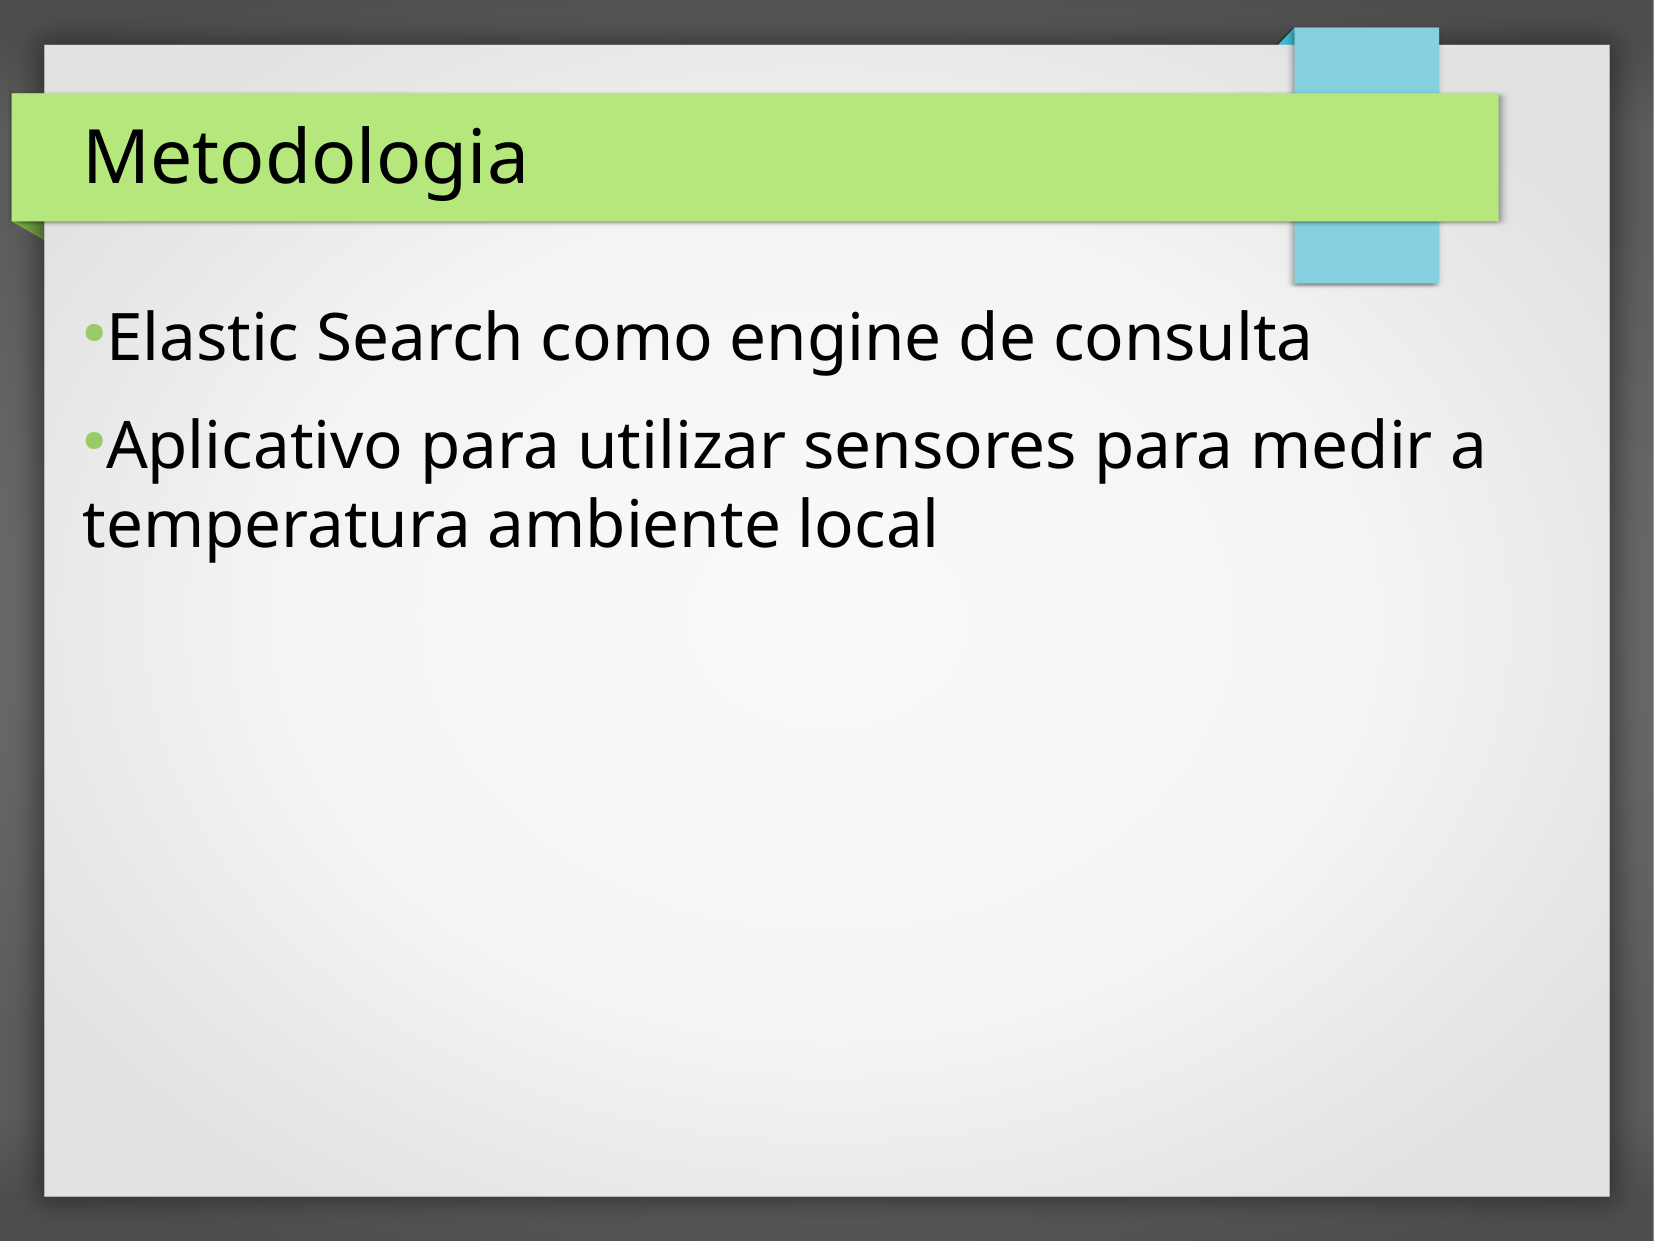

# Metodologia
Elastic Search como engine de consulta
Aplicativo para utilizar sensores para medir a temperatura ambiente local